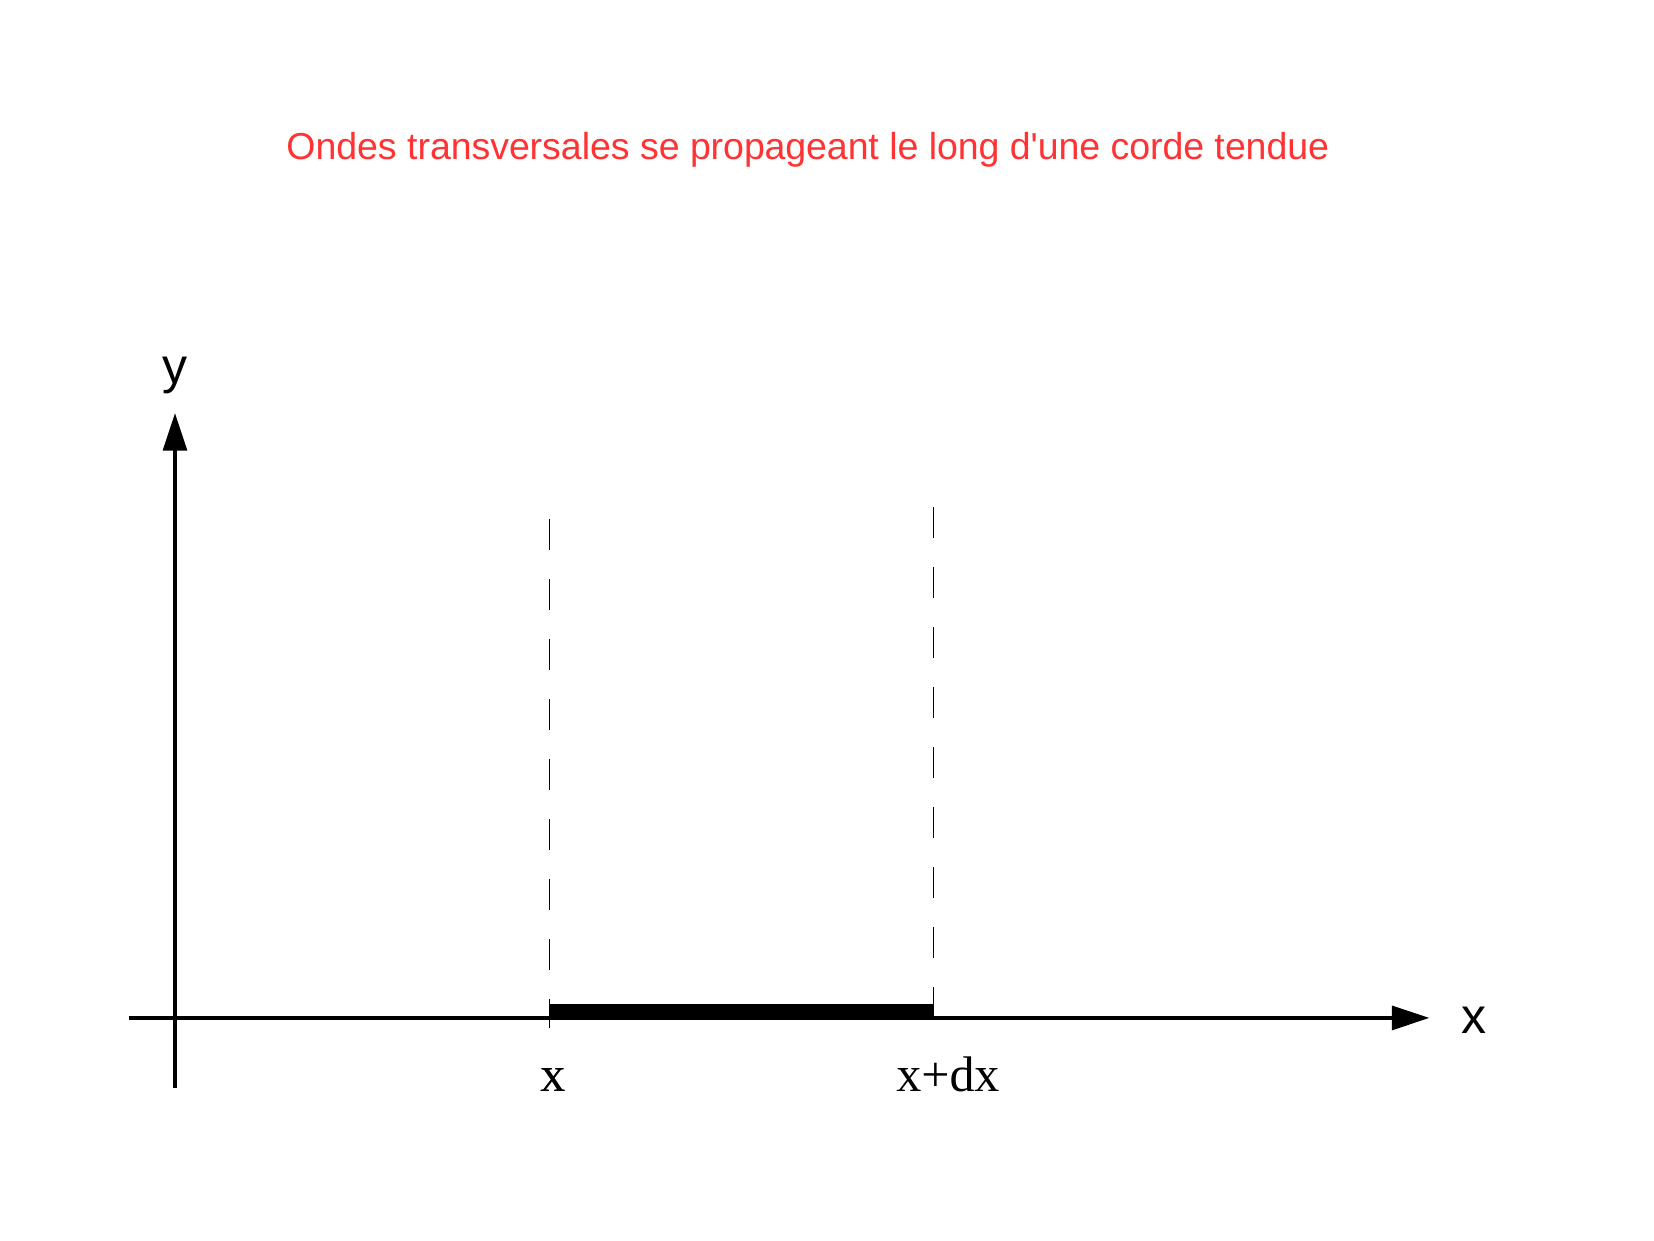

Ondes transversales se propageant le long d'une corde tendue
y
x
x
x
x+dx